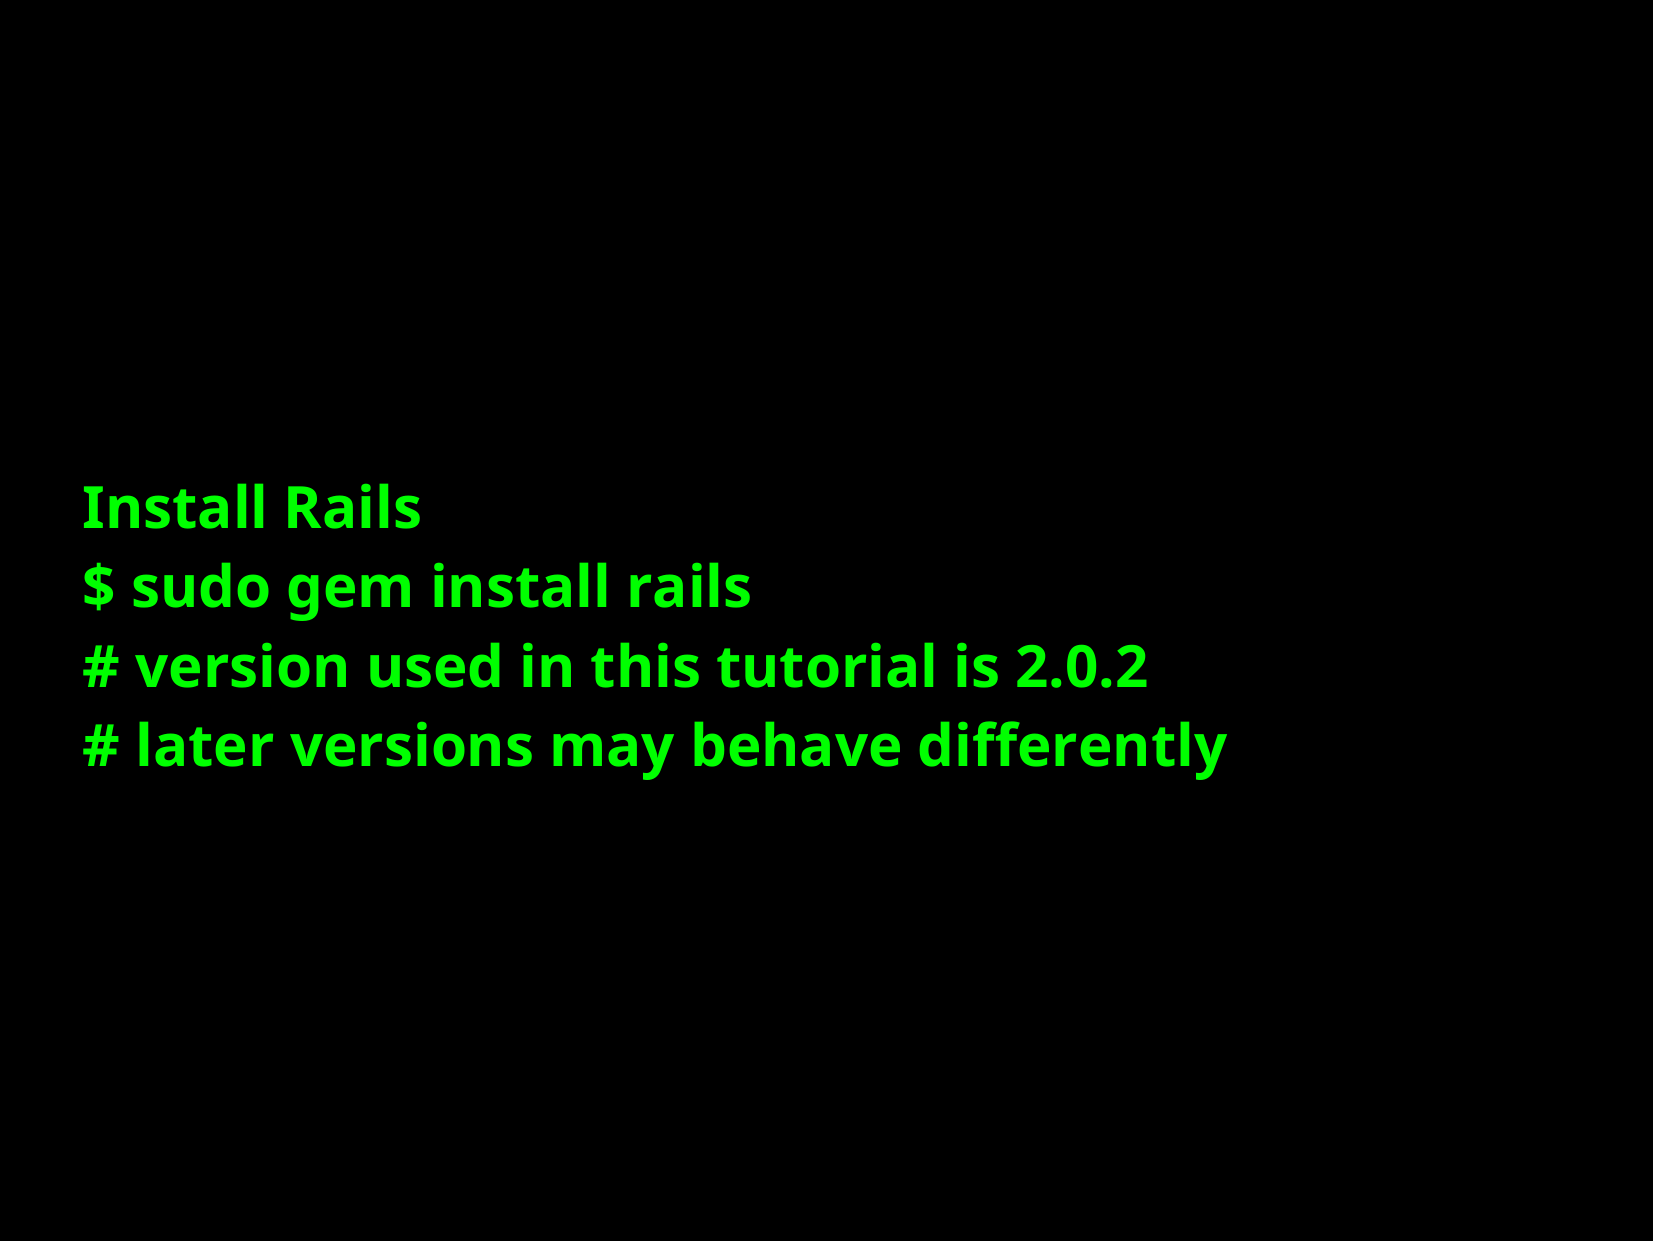

# Install Rails $ sudo gem install rails # version used in this tutorial is 2.0.2 # later versions may behave differently